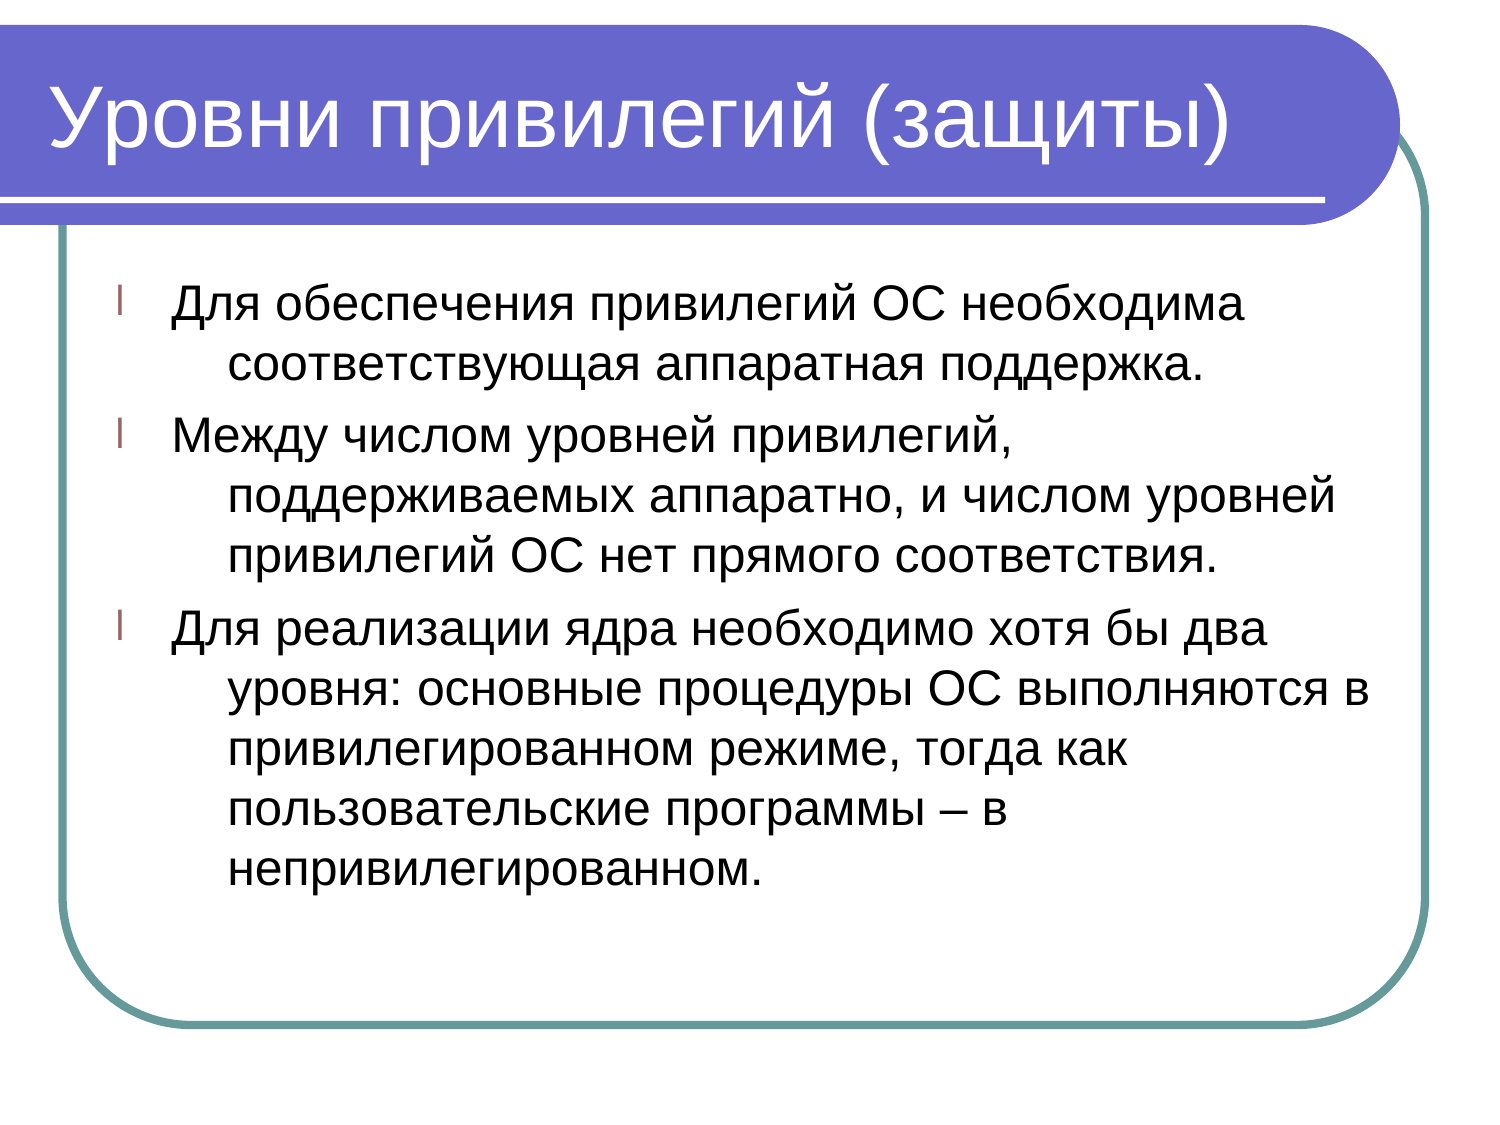

# Уровни привилегий (защиты)
Для обеспечения привилегий ОС необходима соответствующая аппаратная поддержка.
Между числом уровней привилегий, поддерживаемых аппаратно, и числом уровней привилегий ОС нет прямого соответствия.
Для реализации ядра необходимо хотя бы два уровня: основные процедуры ОС выполняются в привилегированном режиме, тогда как пользовательские программы – в непривилегированном.